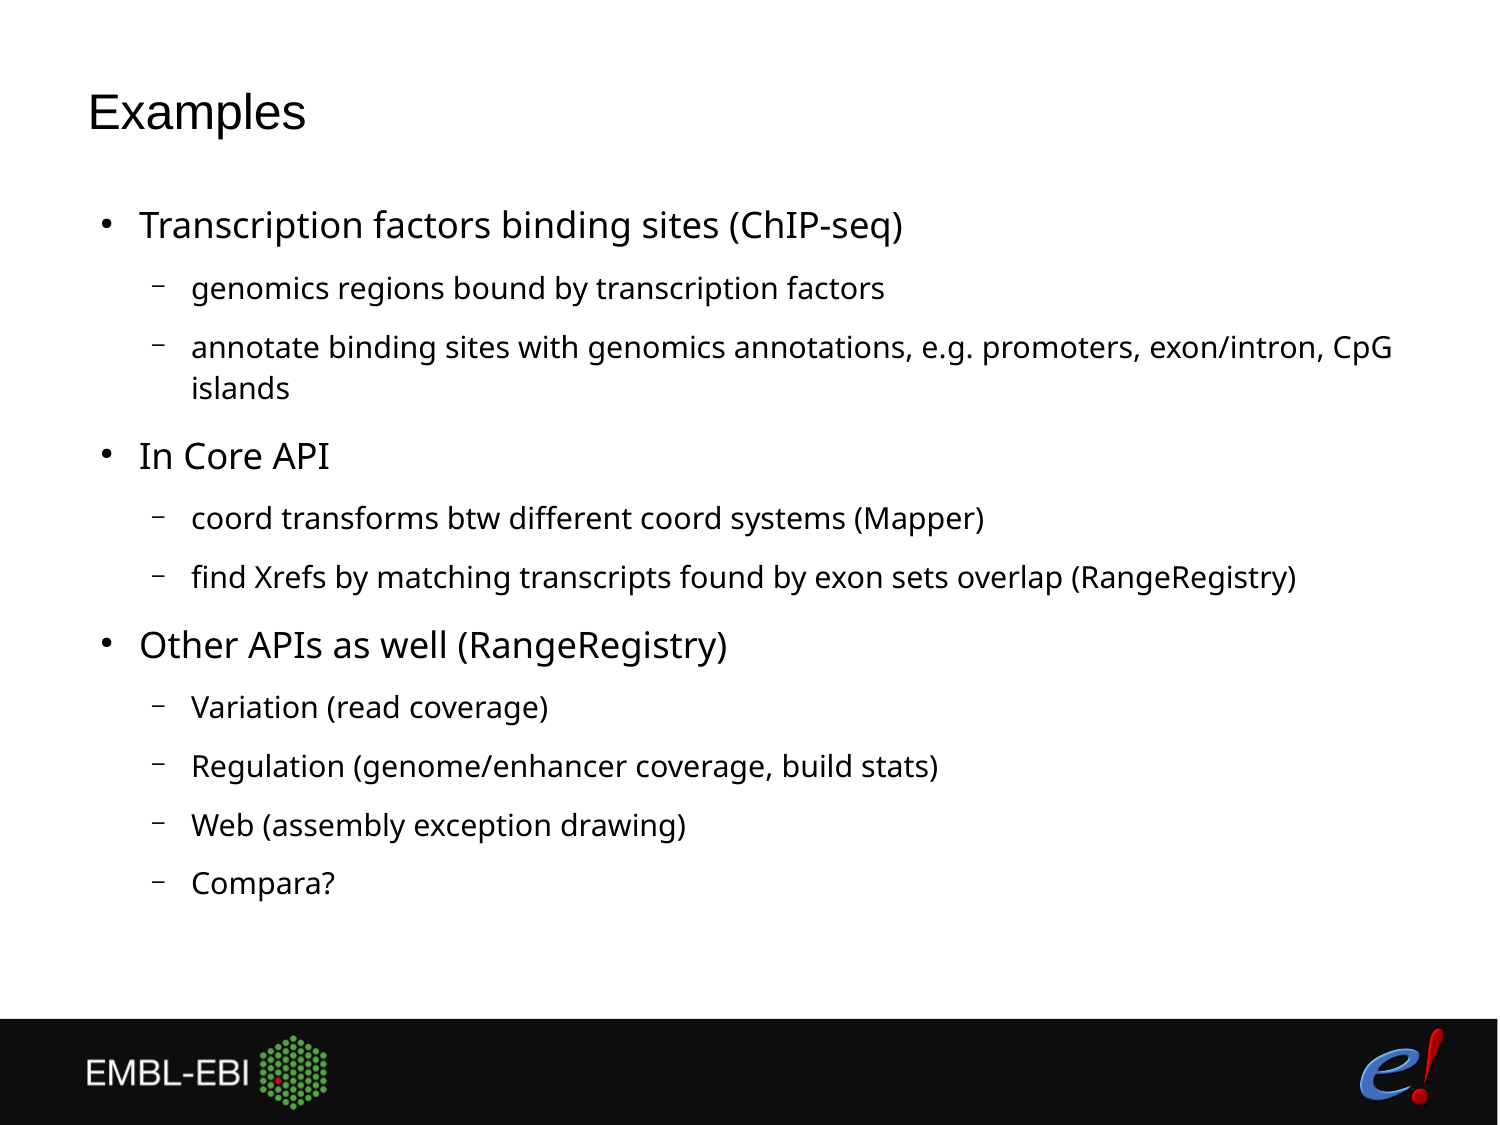

# Examples
Transcription factors binding sites (ChIP-seq)
genomics regions bound by transcription factors
annotate binding sites with genomics annotations, e.g. promoters, exon/intron, CpG islands
In Core API
coord transforms btw different coord systems (Mapper)
find Xrefs by matching transcripts found by exon sets overlap (RangeRegistry)
Other APIs as well (RangeRegistry)
Variation (read coverage)
Regulation (genome/enhancer coverage, build stats)
Web (assembly exception drawing)
Compara?